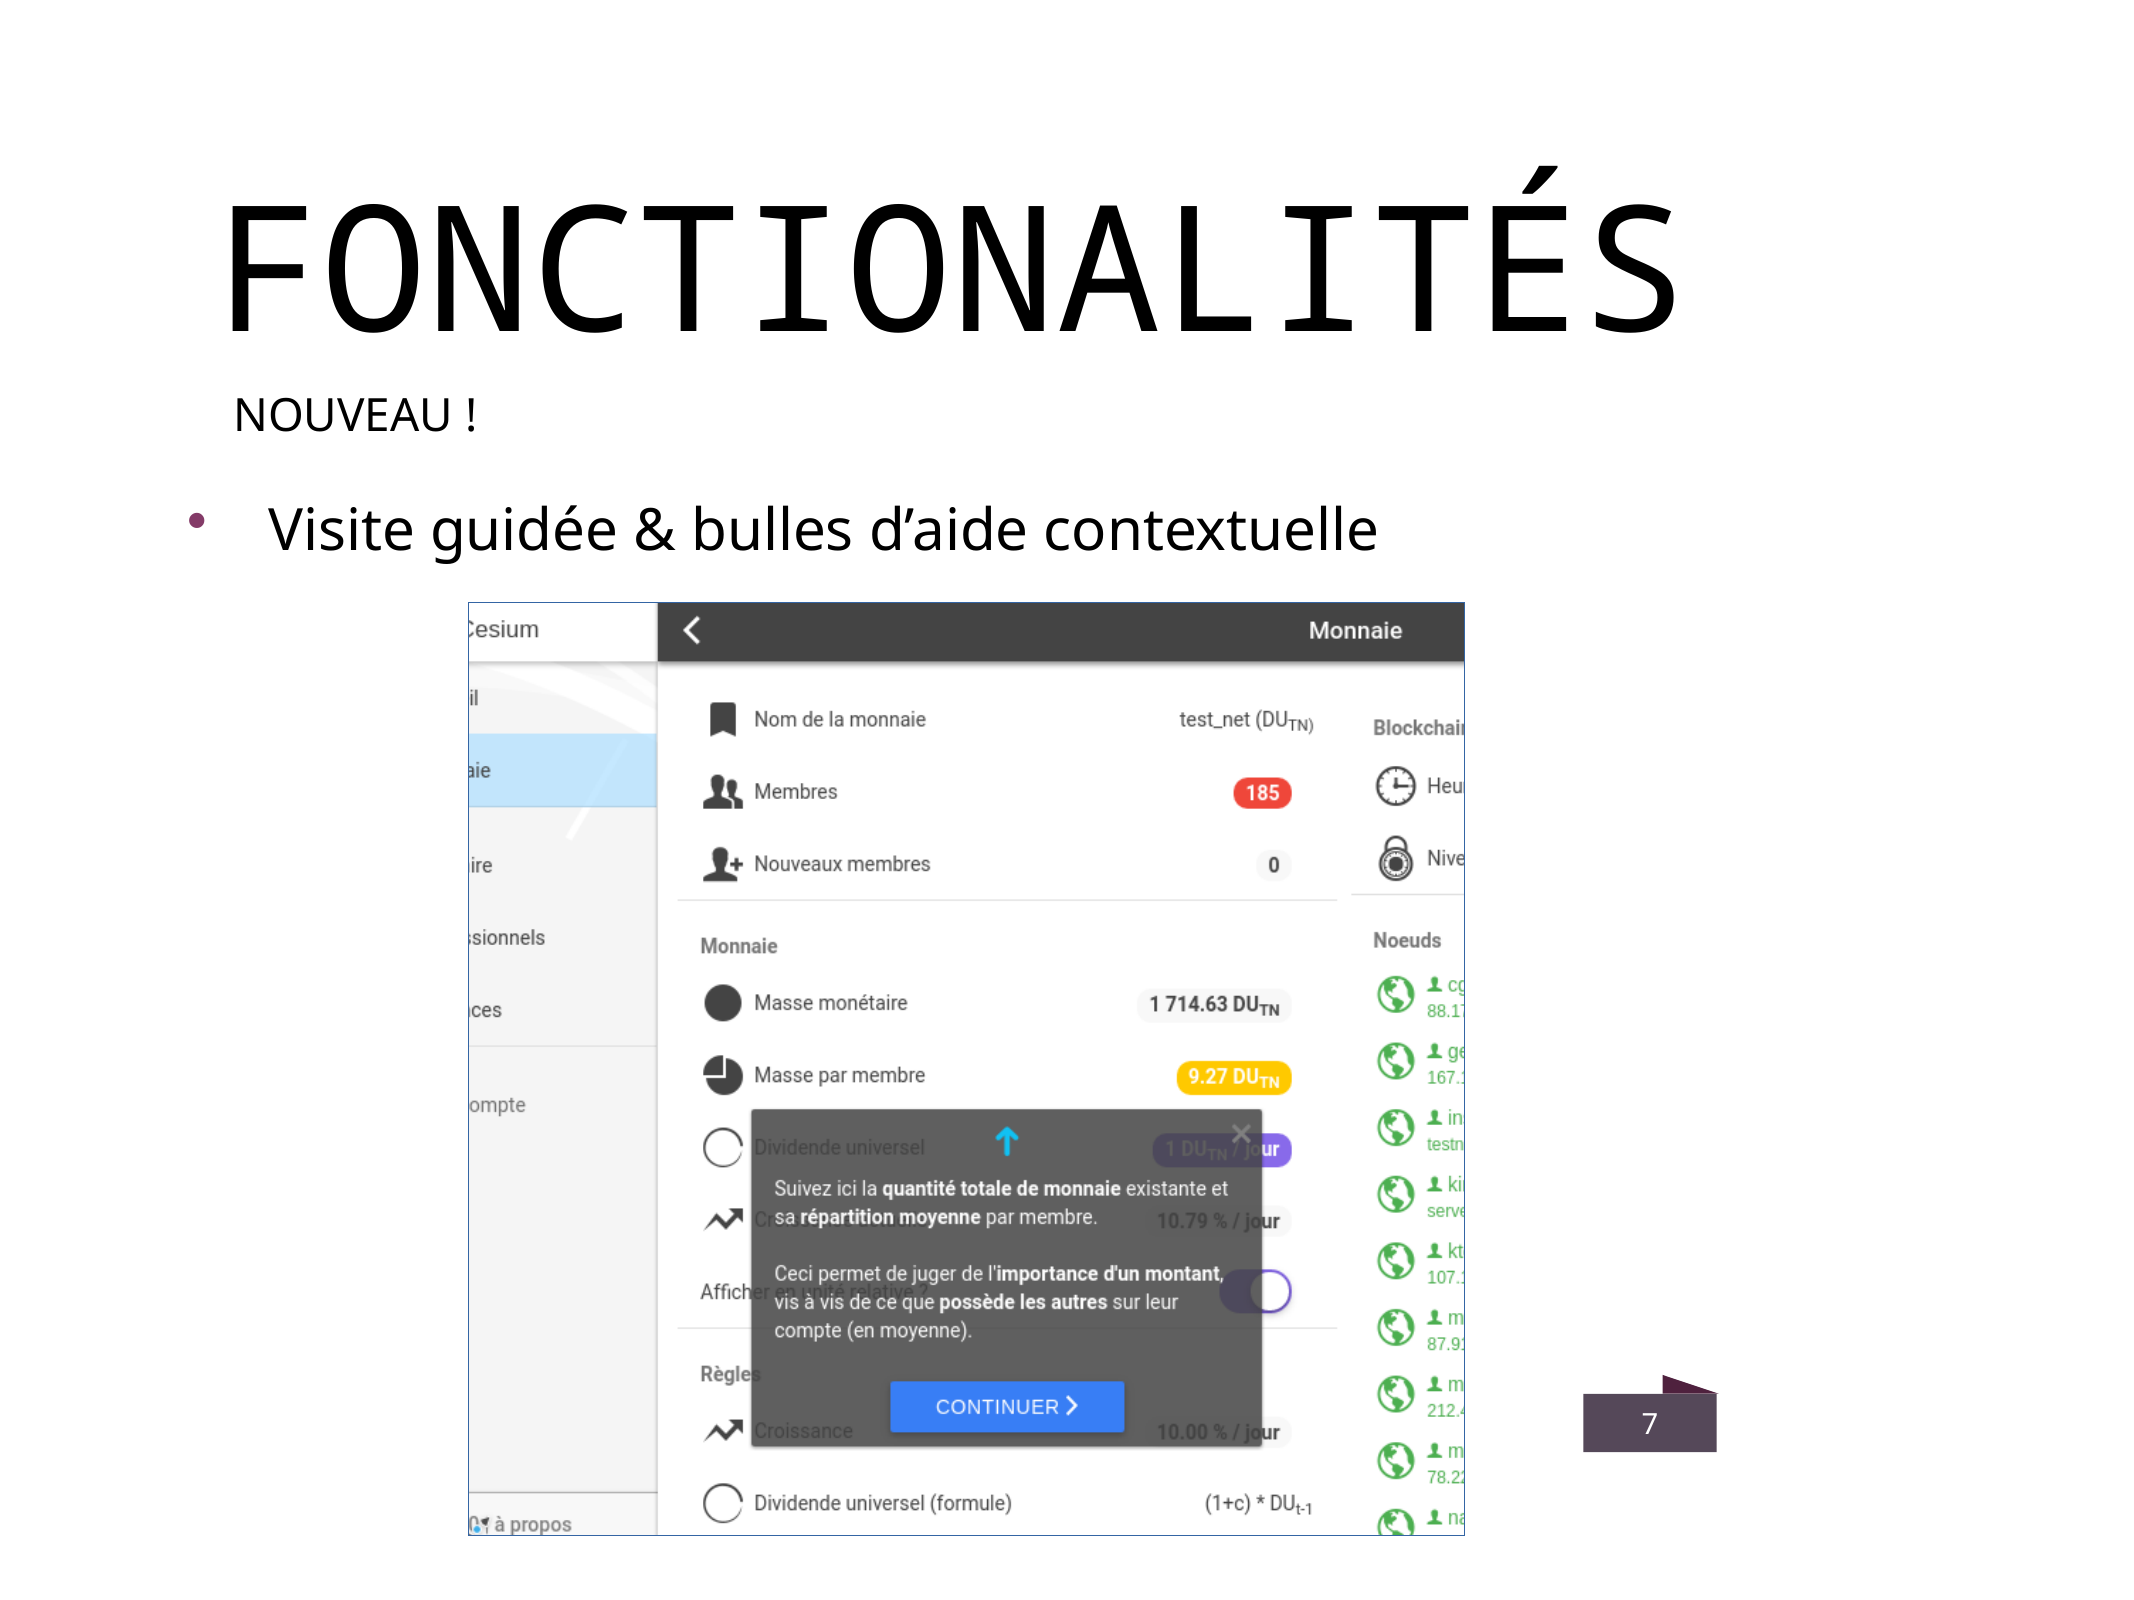

Fonctionalités
Nouveau !
Visite guidée & bulles d’aide contextuelle
# 7